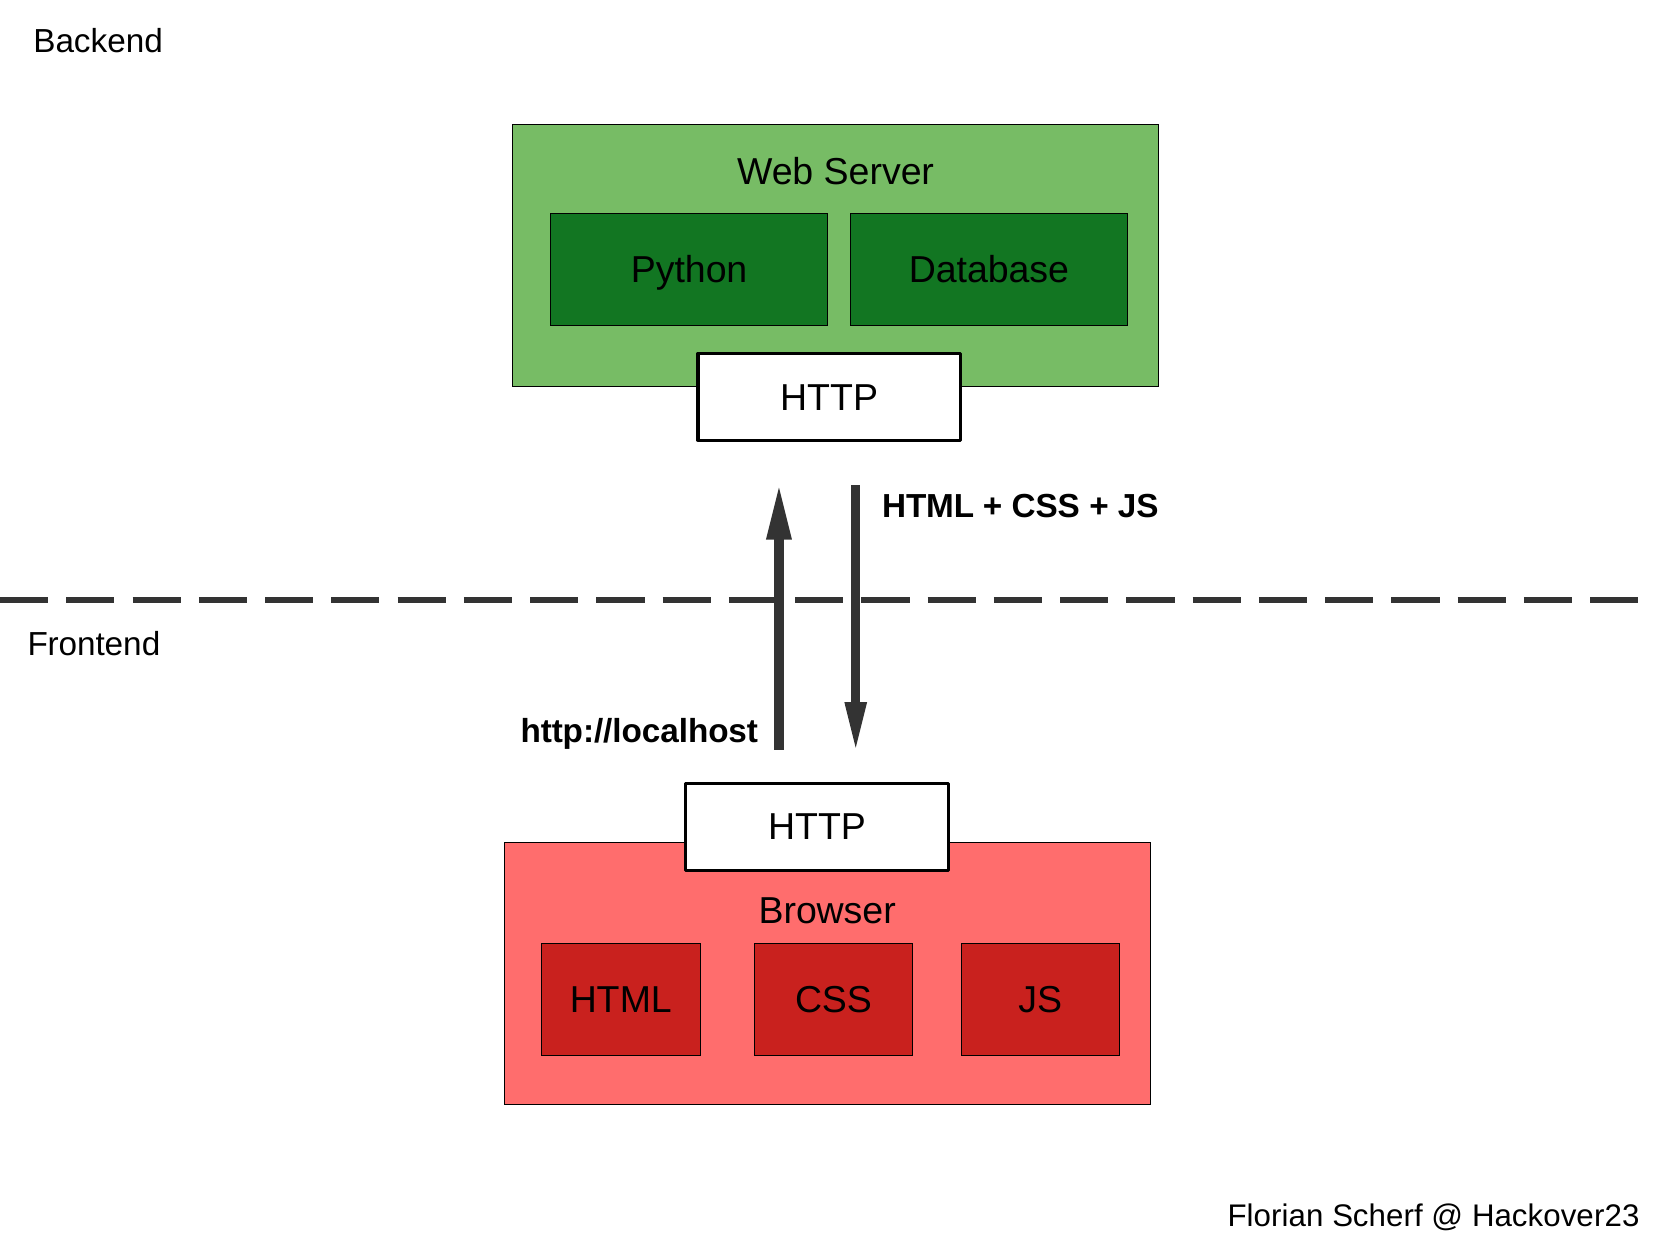

# Backend
Web Server
Python
Database
HTTP
HTML + CSS + JS
Frontend
http://localhost
HTTP
Browser
HTML
CSS
JS
Florian Scherf @ Hackover23